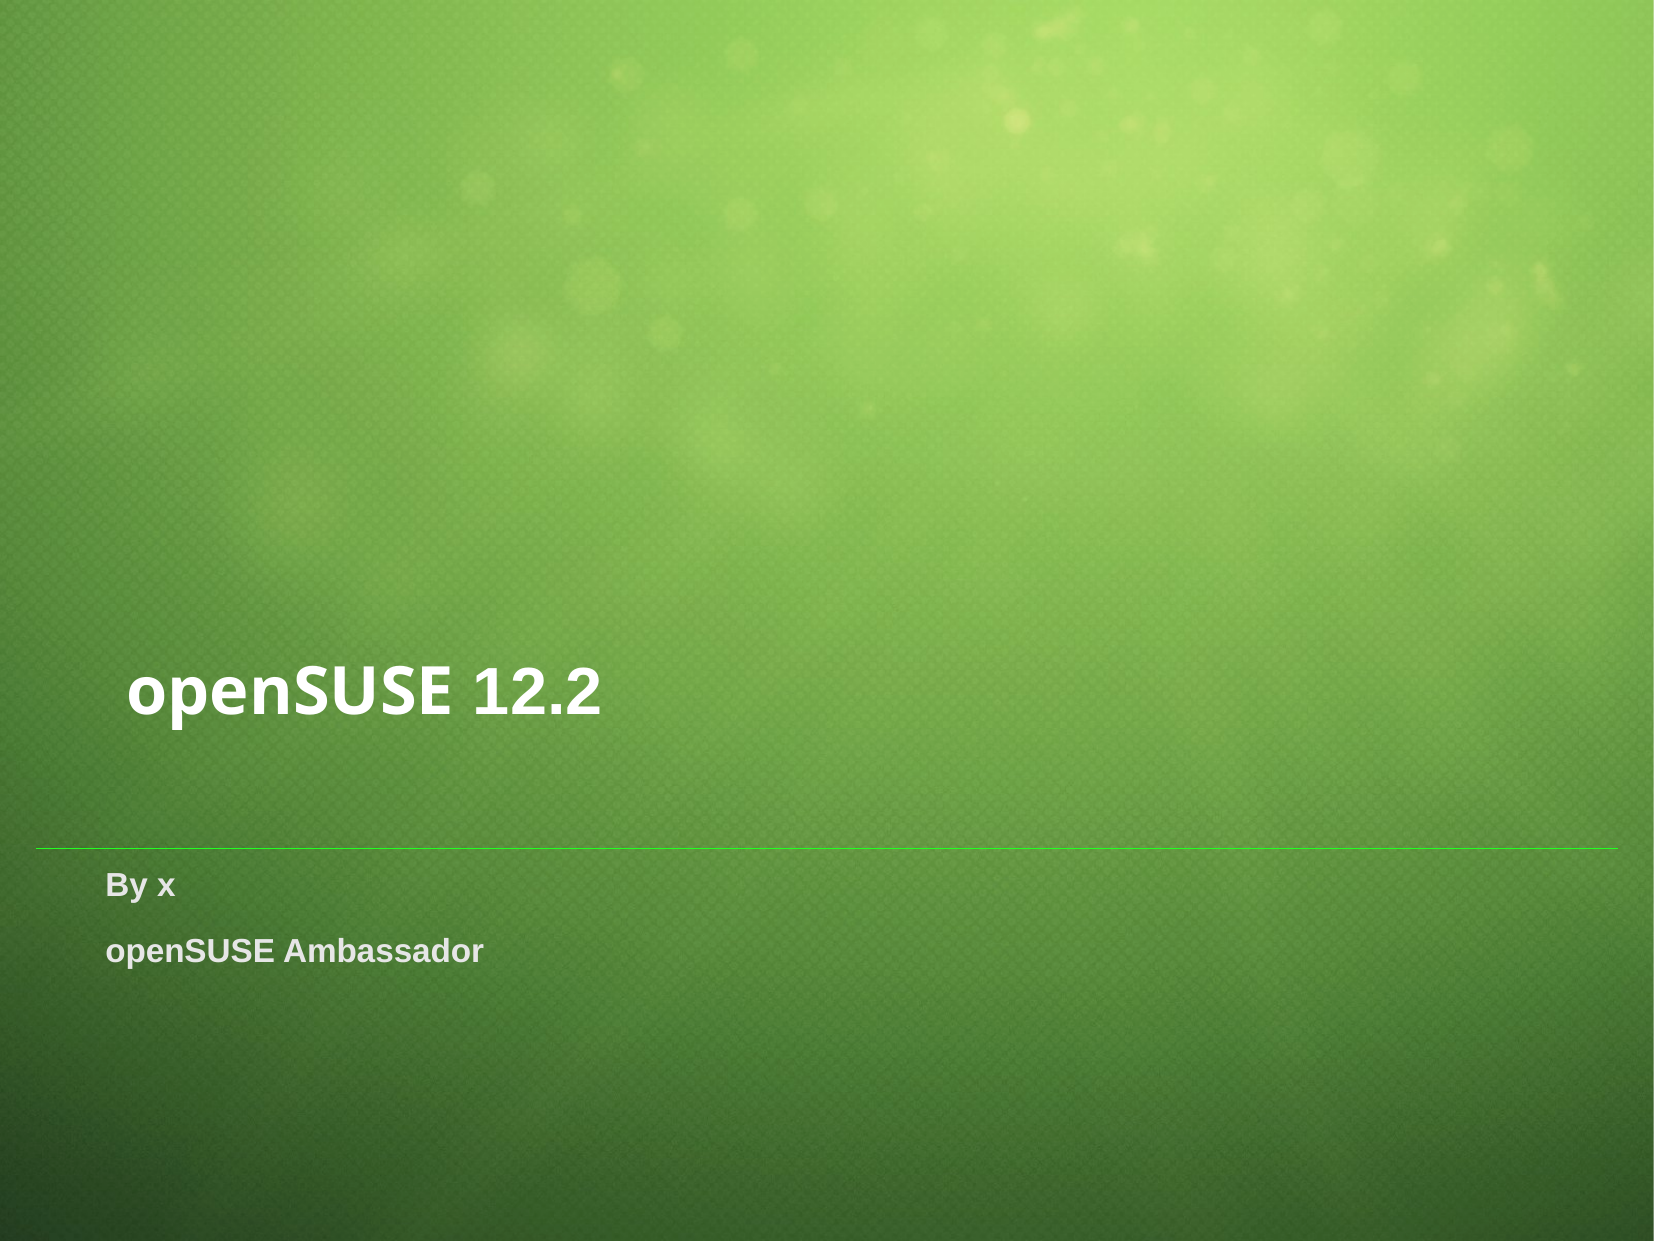

# openSUSE 12.2
By x
openSUSE Ambassador
1